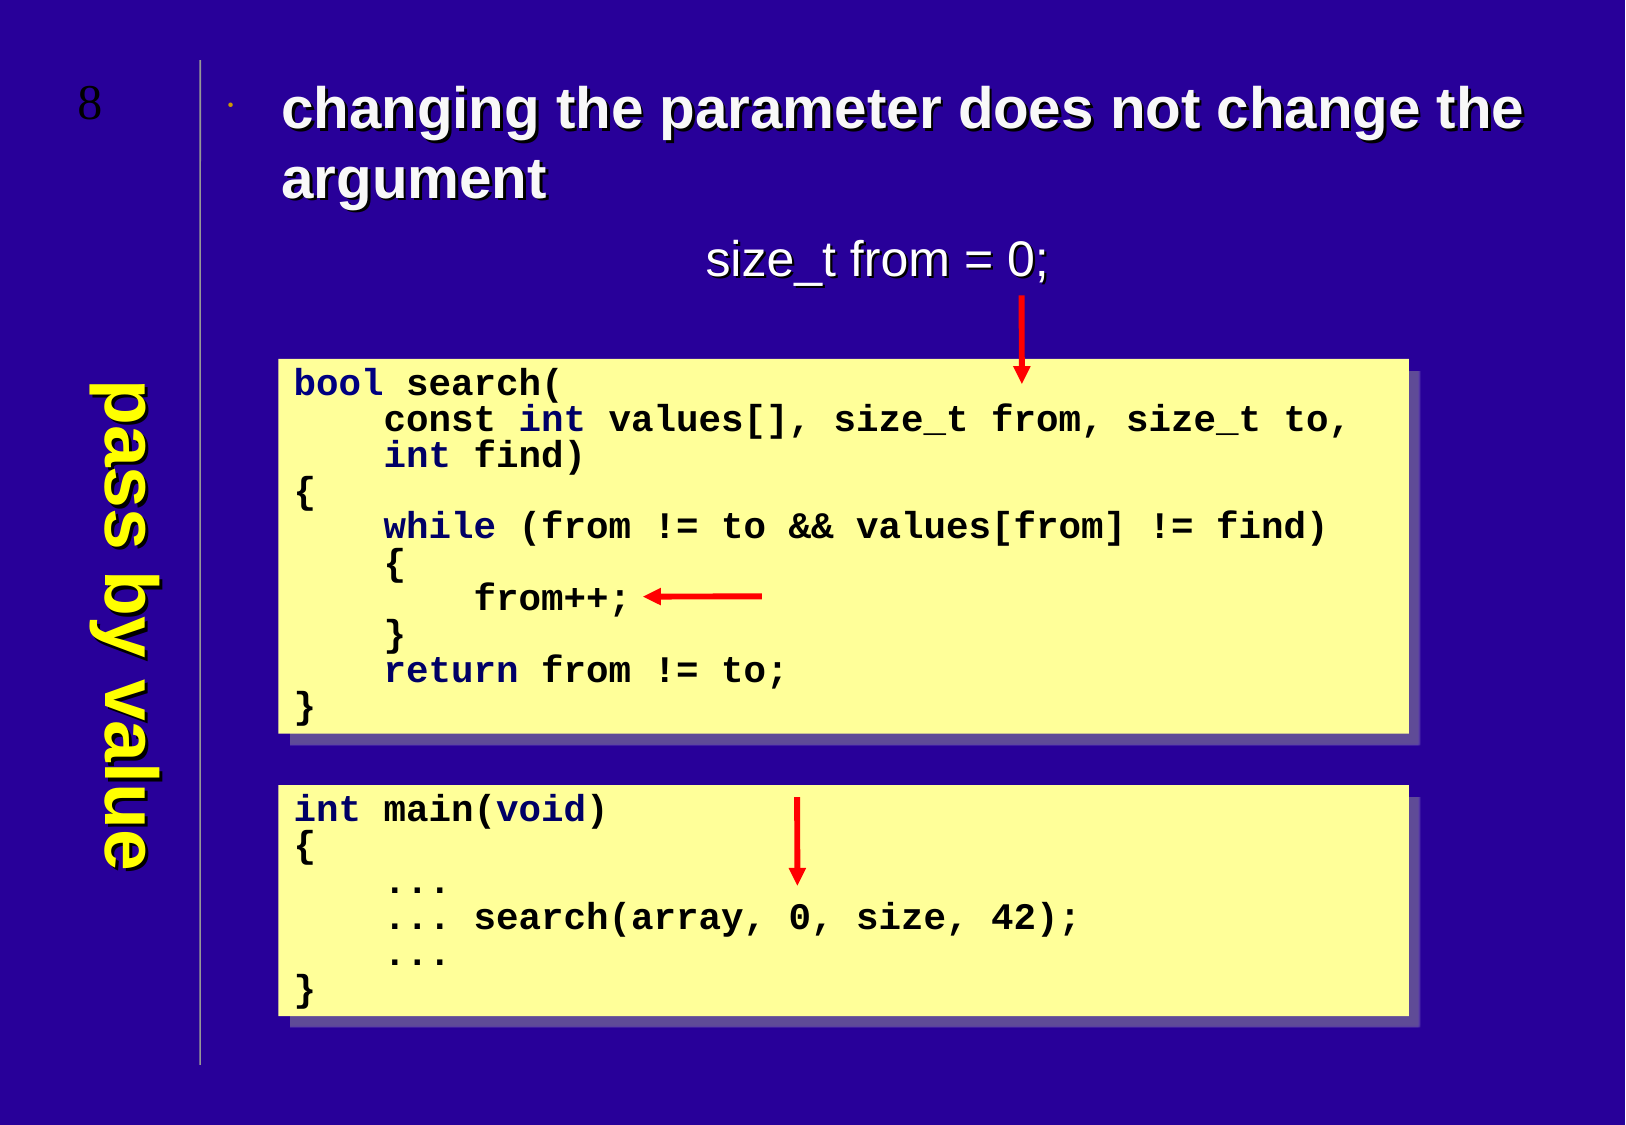

8
changing the parameter does not change the argument
# pass by value
size_t from = 0;
bool search(
 const int values[], size_t from, size_t to,
 int find)
{
 while (from != to && values[from] != find)
 {
 from++;
 }
 return from != to;
}
int main(void)
{
 ...
 ... search(array, 0, size, 42);
 ...
}